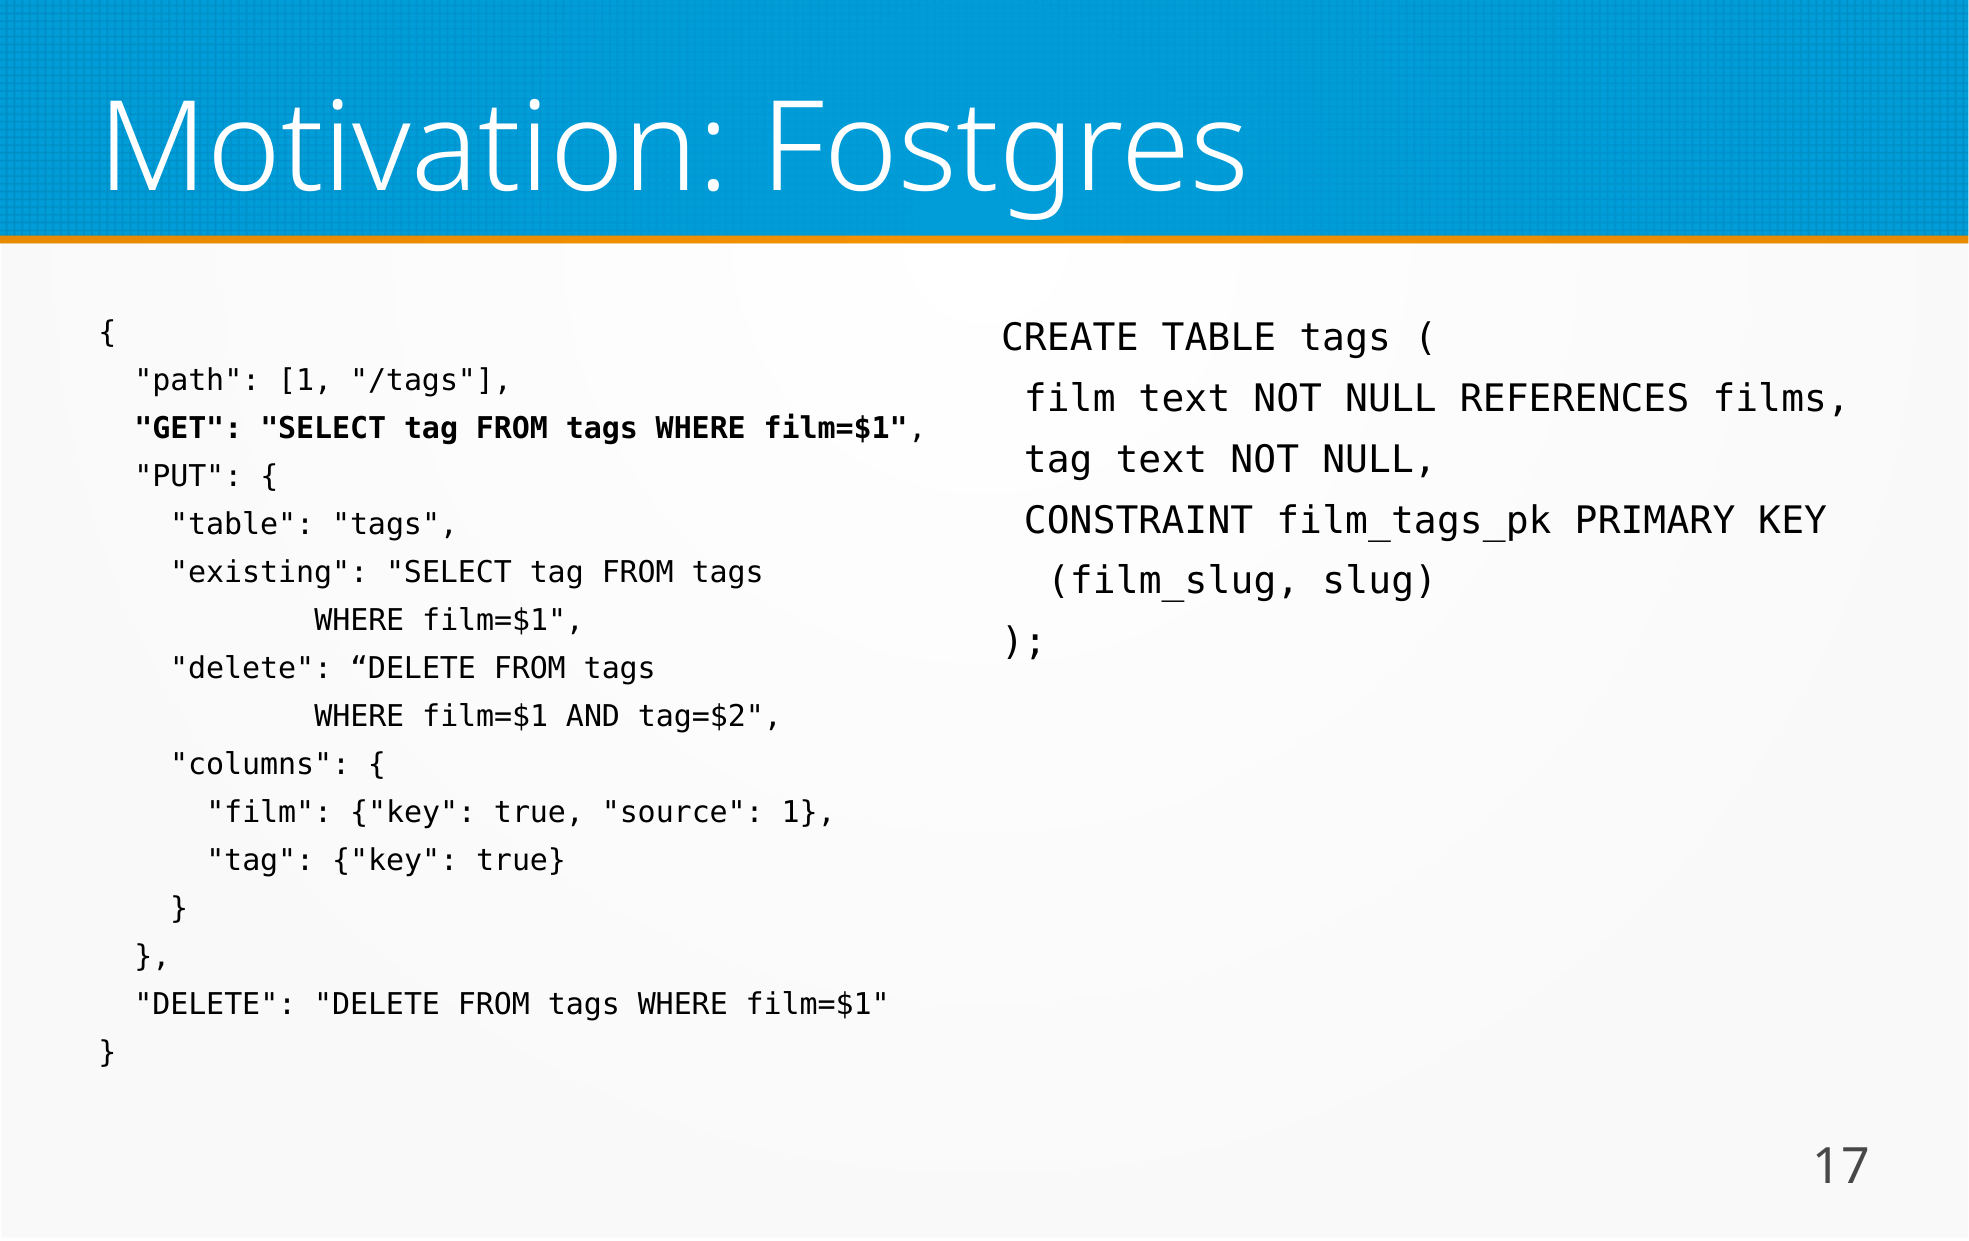

# Motivation: Fostgres
{
 "path": [1, "/tags"],
 "GET": "SELECT tag FROM tags WHERE film=$1",
 "PUT": {
 "table": "tags",
 "existing": "SELECT tag FROM tags
 WHERE film=$1",
 "delete": “DELETE FROM tags
 WHERE film=$1 AND tag=$2",
 "columns": {
 "film": {"key": true, "source": 1},
 "tag": {"key": true}
 }
 },
 "DELETE": "DELETE FROM tags WHERE film=$1"
}
CREATE TABLE tags (
 film text NOT NULL REFERENCES films,
 tag text NOT NULL,
 CONSTRAINT film_tags_pk PRIMARY KEY
 (film_slug, slug)
);
17